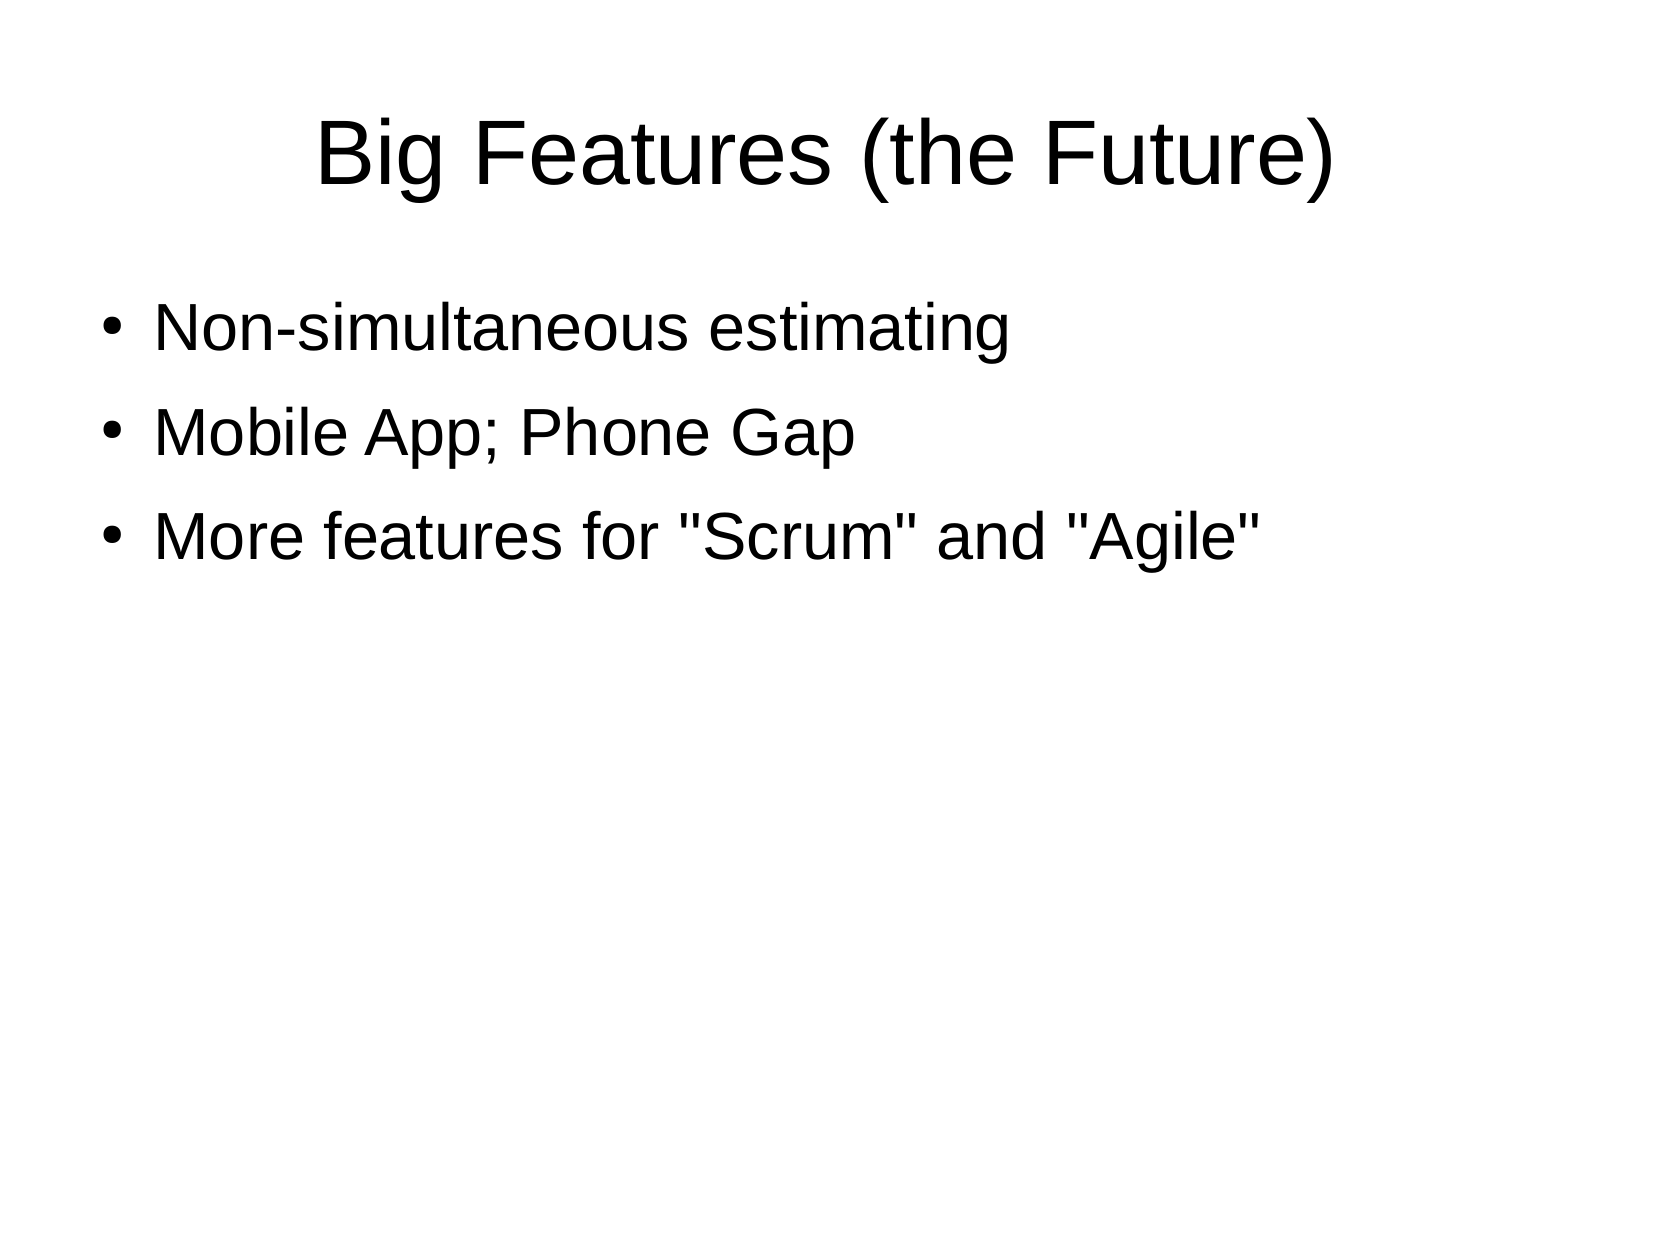

# Big Features (the Future)
Non-simultaneous estimating
Mobile App; Phone Gap
More features for "Scrum" and "Agile"